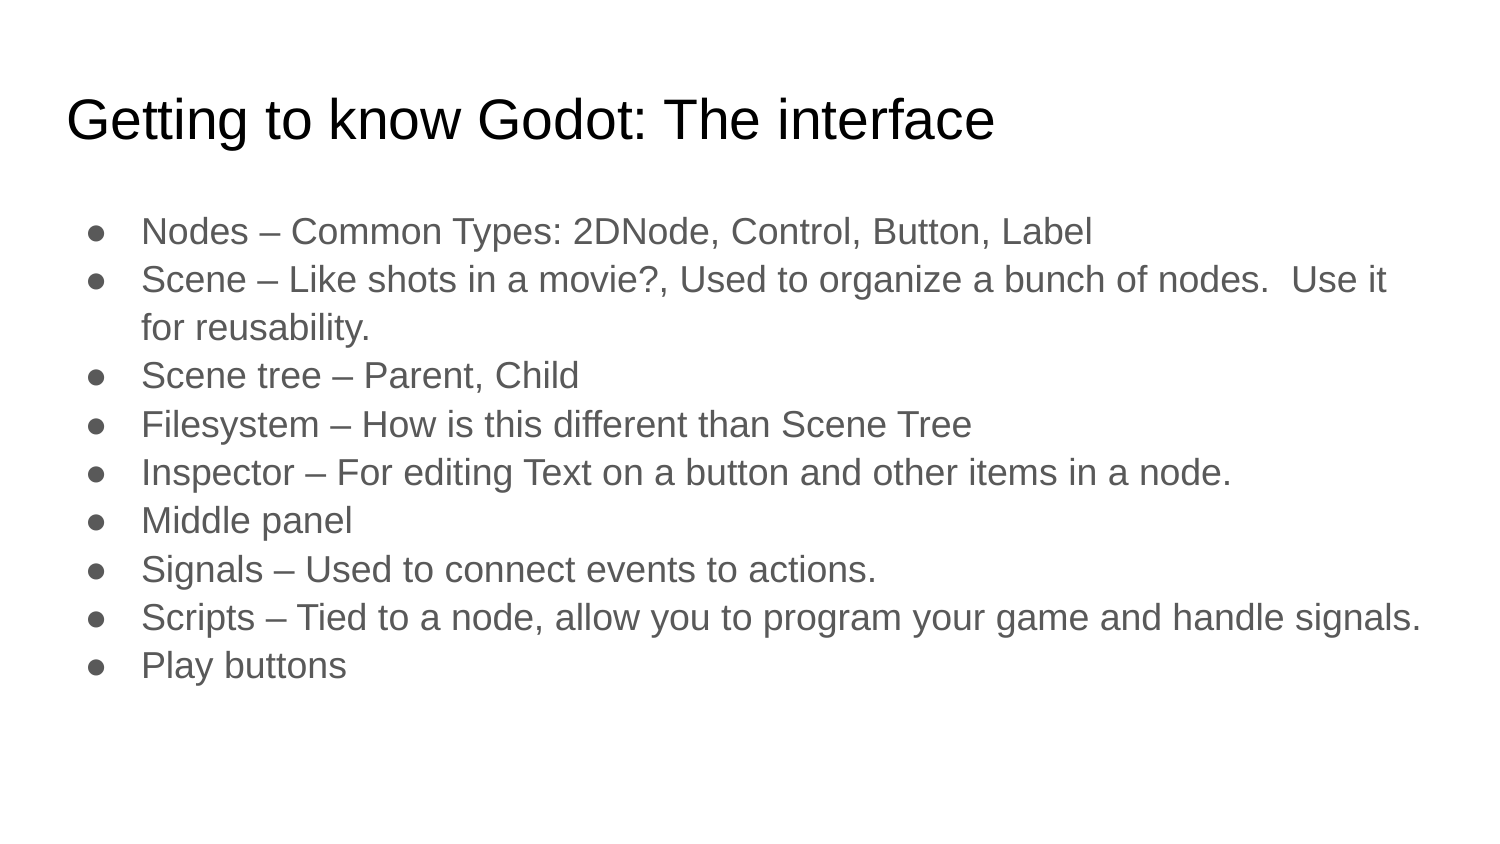

# Getting to know Godot: The interface
Nodes – Common Types: 2DNode, Control, Button, Label
Scene – Like shots in a movie?, Used to organize a bunch of nodes. Use it for reusability.
Scene tree – Parent, Child
Filesystem – How is this different than Scene Tree
Inspector – For editing Text on a button and other items in a node.
Middle panel
Signals – Used to connect events to actions.
Scripts – Tied to a node, allow you to program your game and handle signals.
Play buttons